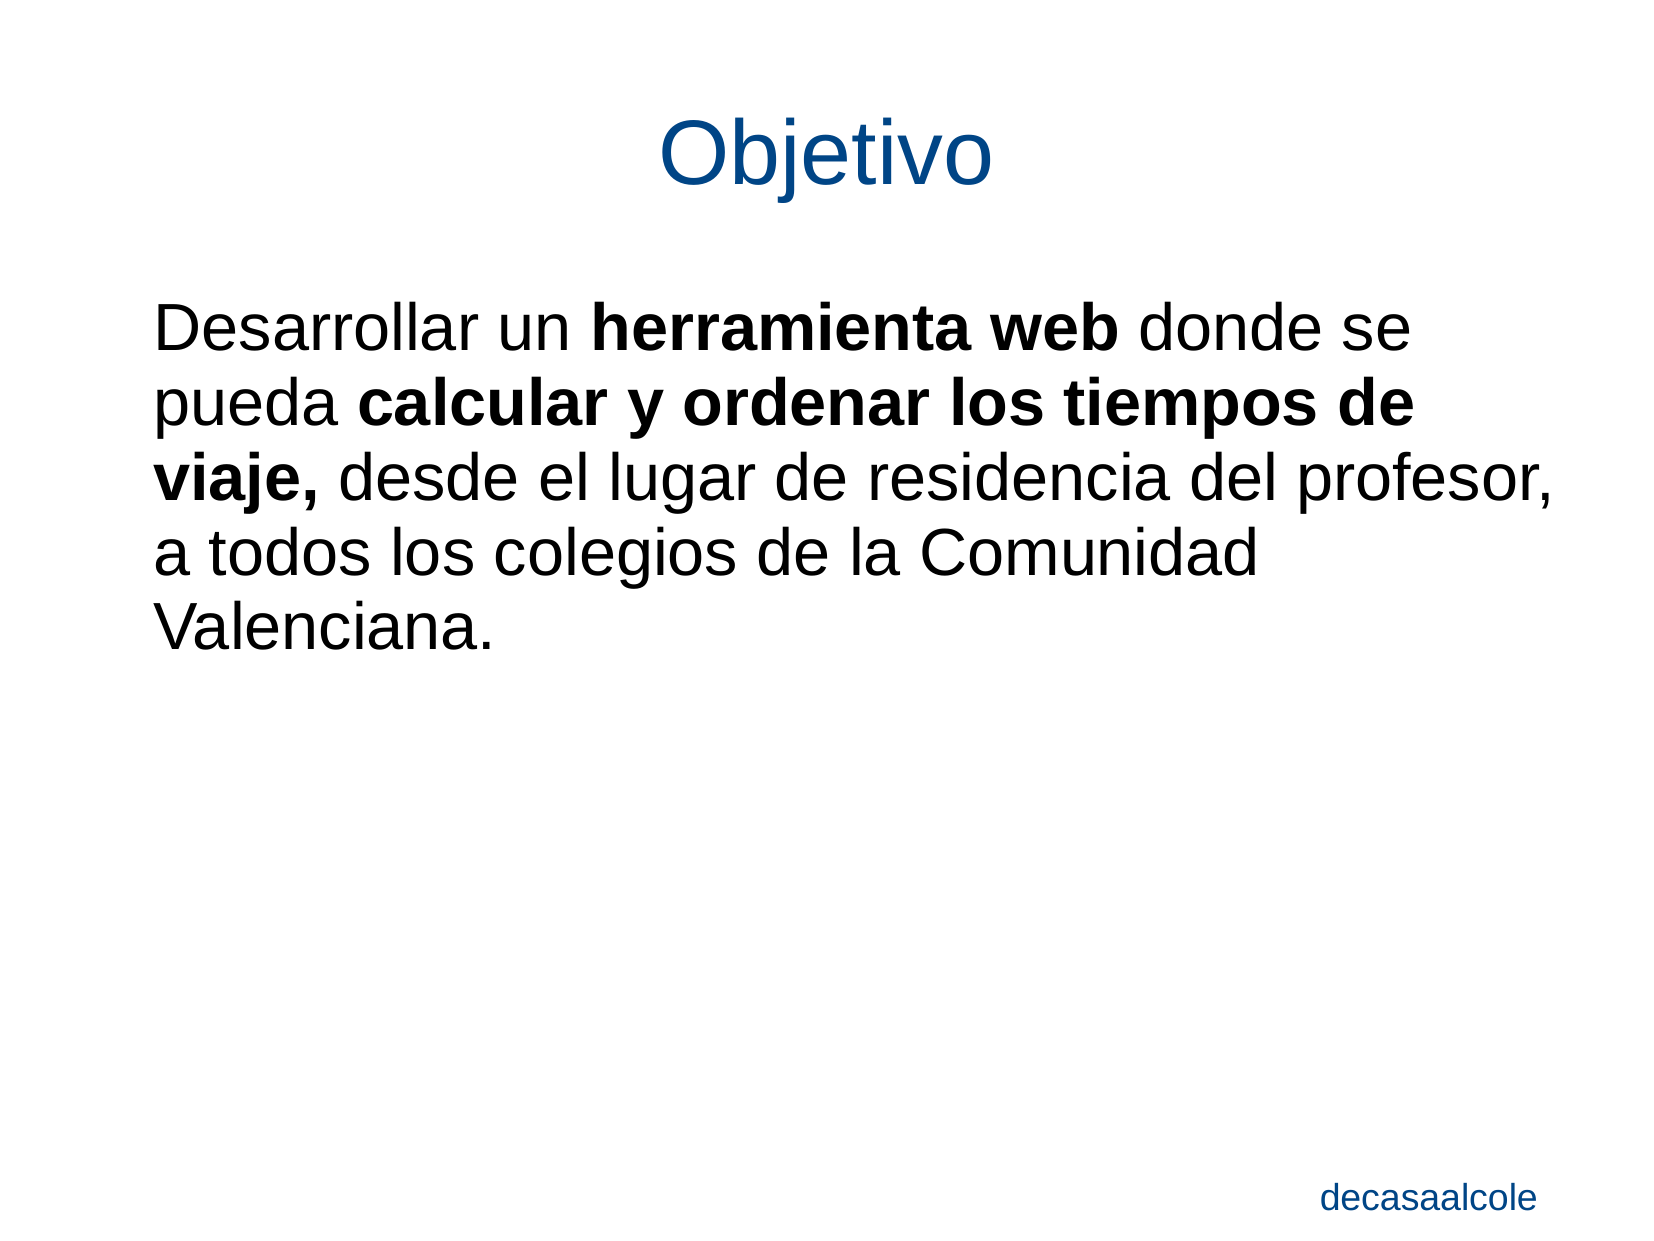

# Objetivo
Desarrollar un herramienta web donde se pueda calcular y ordenar los tiempos de viaje, desde el lugar de residencia del profesor, a todos los colegios de la Comunidad Valenciana.
decasaalcole